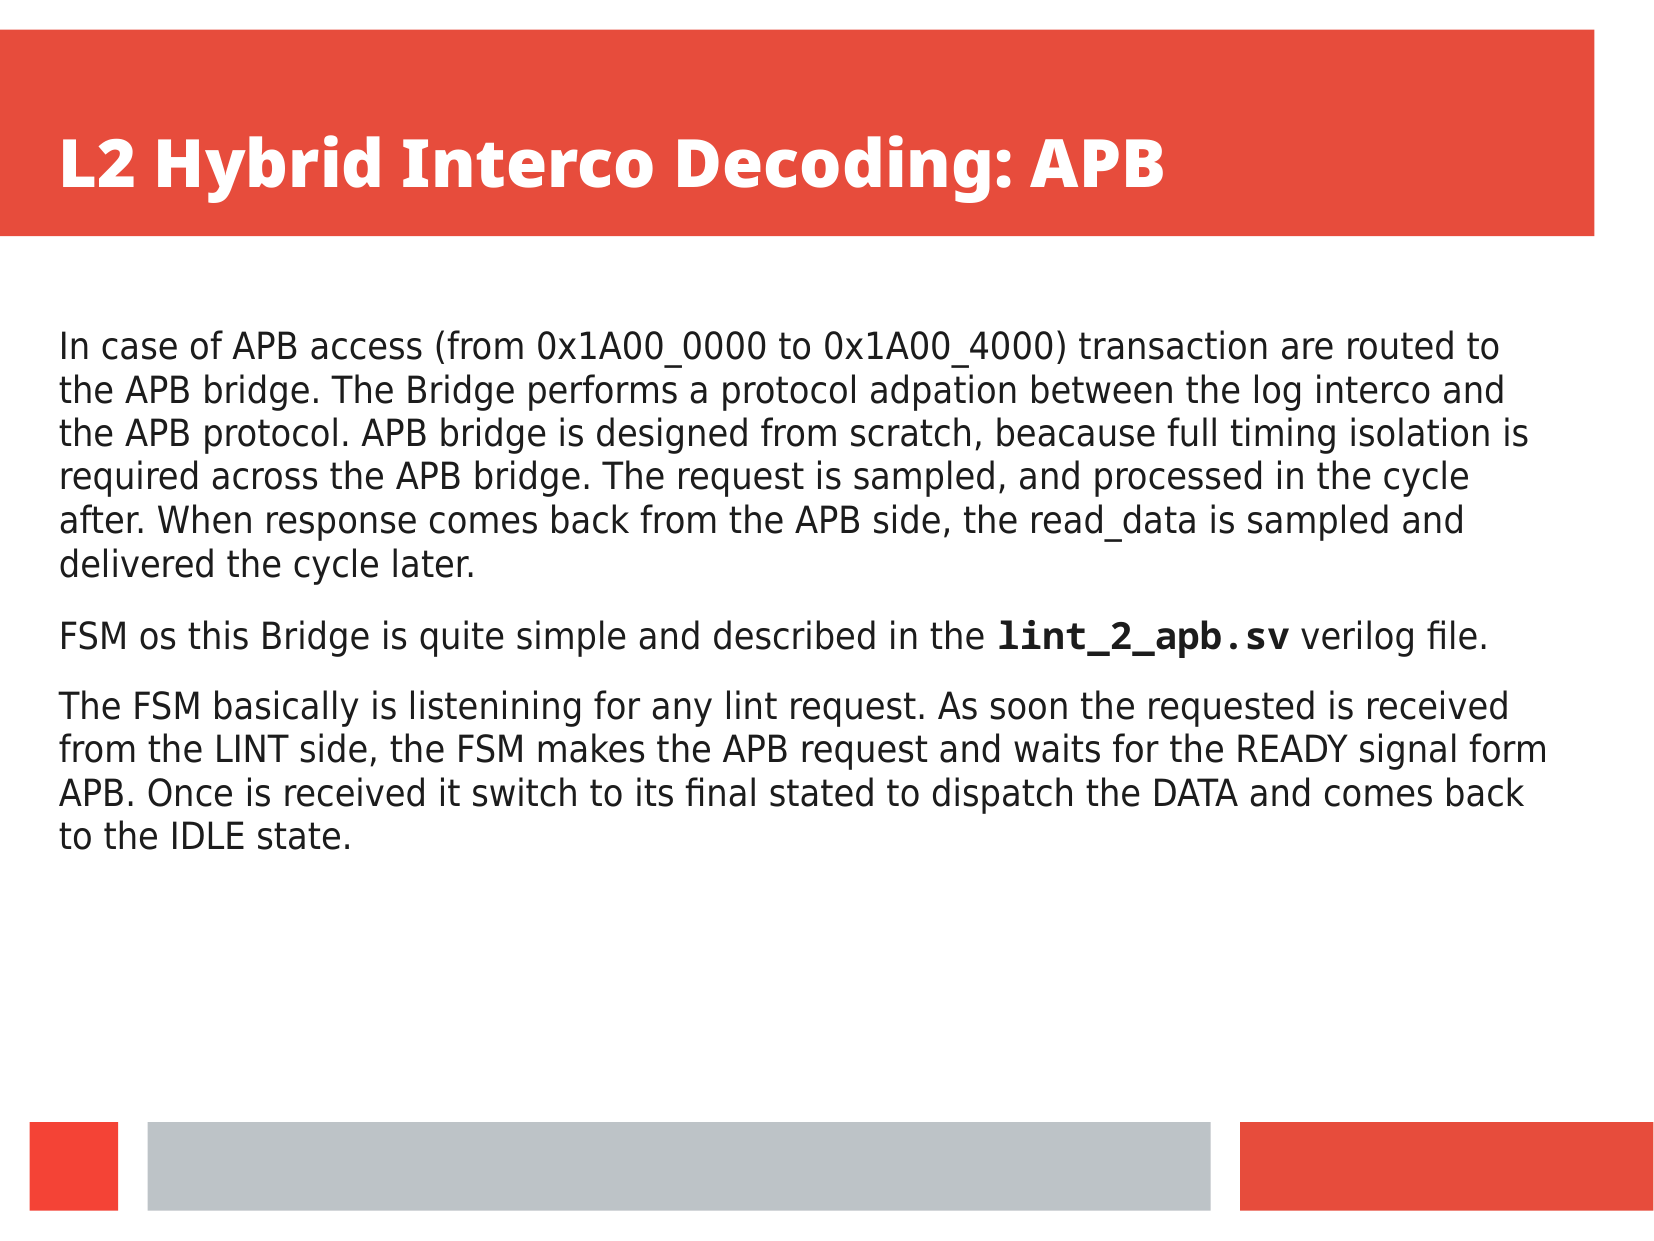

L2 Hybrid Interco Decoding: APB
# In case of APB access (from 0x1A00_0000 to 0x1A00_4000) transaction are routed to the APB bridge. The Bridge performs a protocol adpation between the log interco and the APB protocol. APB bridge is designed from scratch, beacause full timing isolation is required across the APB bridge. The request is sampled, and processed in the cycle after. When response comes back from the APB side, the read_data is sampled and delivered the cycle later.
FSM os this Bridge is quite simple and described in the lint_2_apb.sv verilog file.
The FSM basically is listenining for any lint request. As soon the requested is received from the LINT side, the FSM makes the APB request and waits for the READY signal form APB. Once is received it switch to its final stated to dispatch the DATA and comes back to the IDLE state.